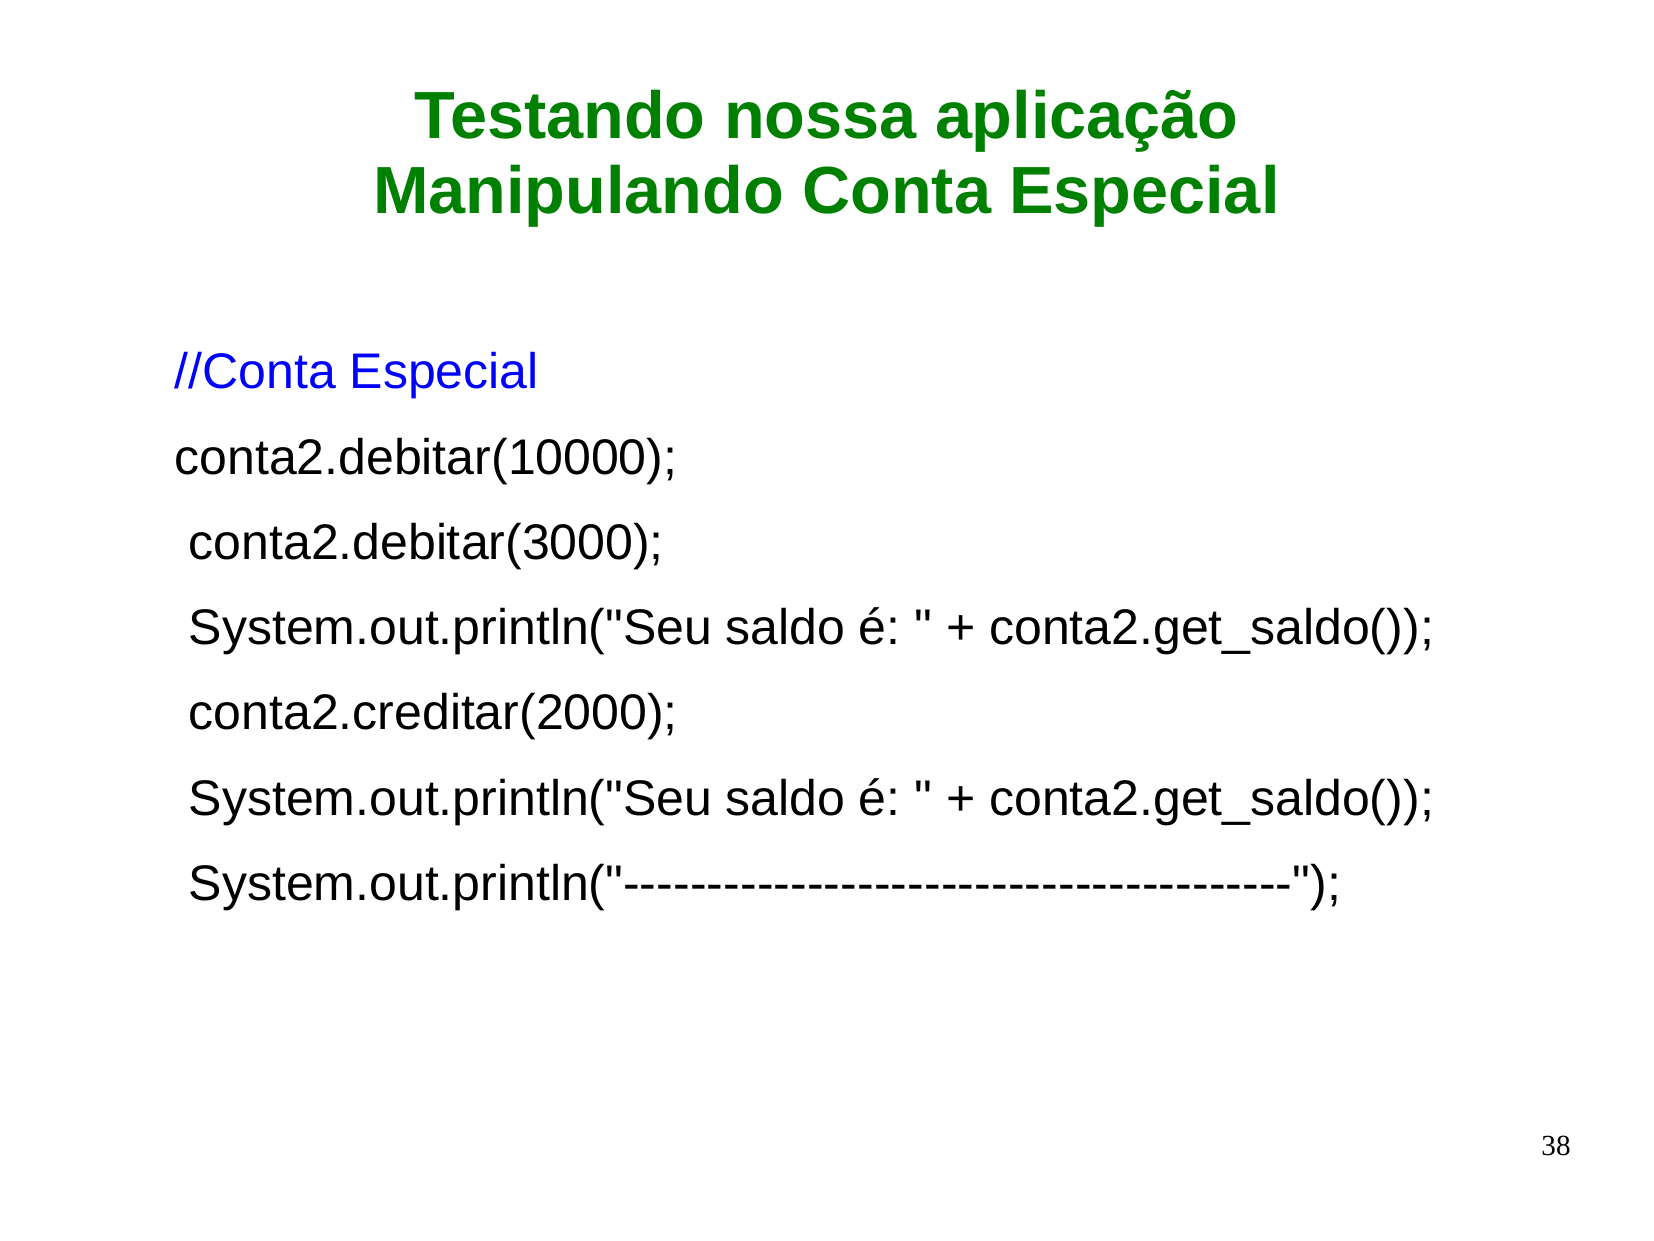

# Testando nossa aplicação Manipulando Conta Especial
 //Conta Especial
 conta2.debitar(10000);
 conta2.debitar(3000);
 System.out.println("Seu saldo é: " + conta2.get_saldo());
 conta2.creditar(2000);
 System.out.println("Seu saldo é: " + conta2.get_saldo());
 System.out.println("----------------------------------------");
38